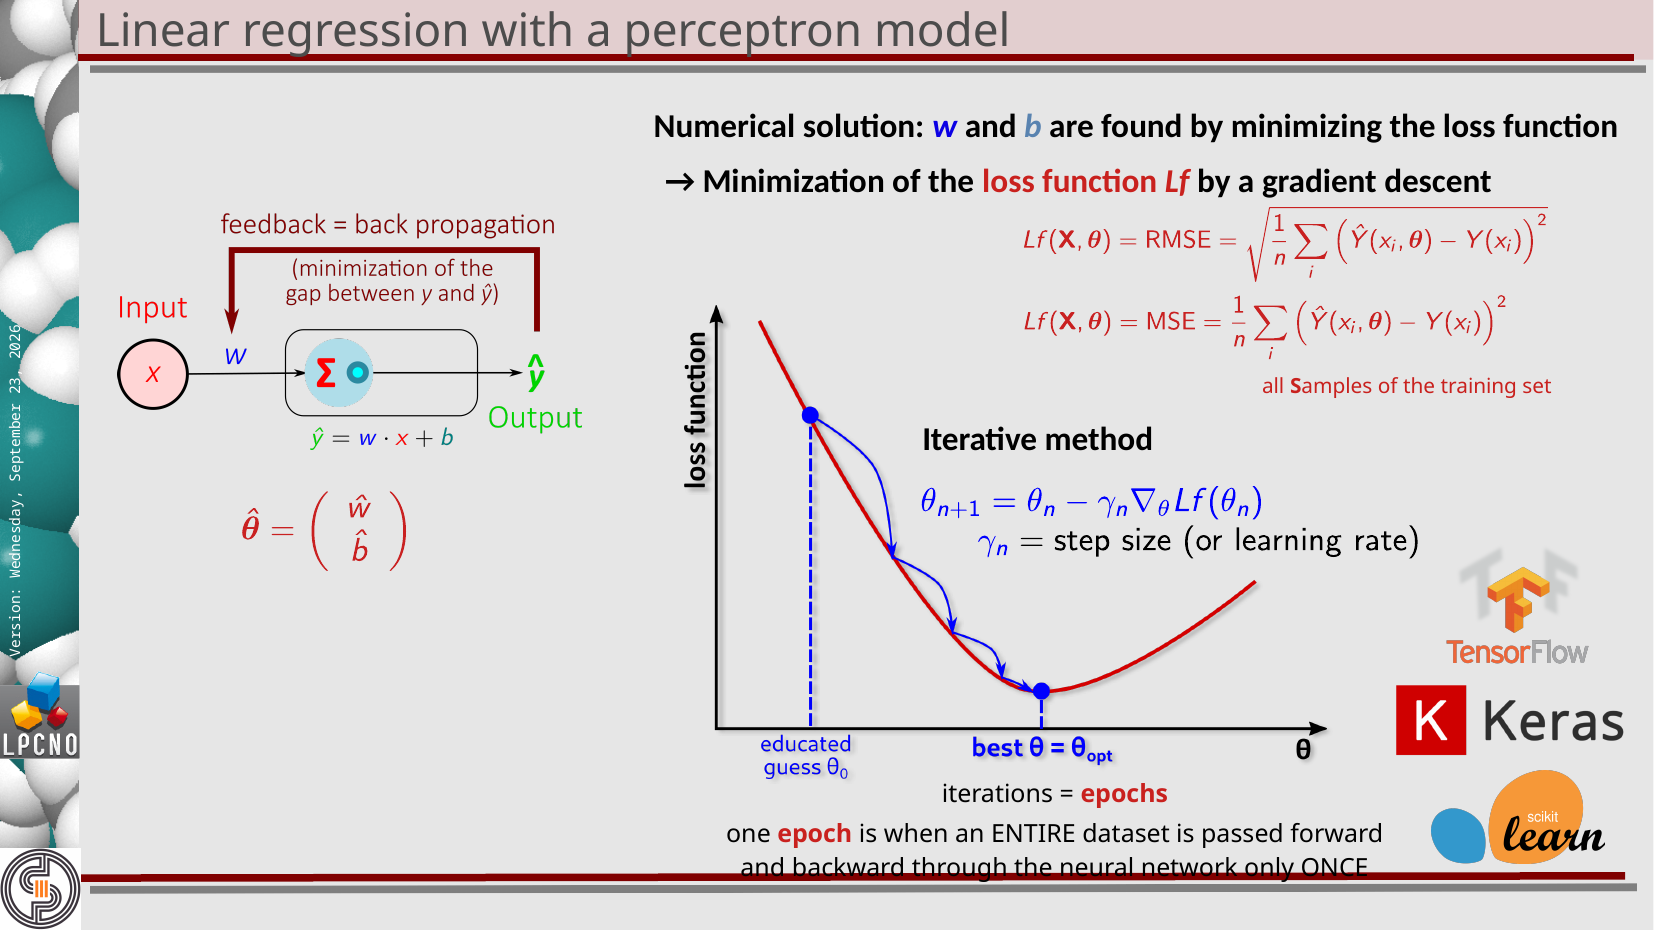

# Linear regression with a perceptron model
Numerical solution: w and b are found by minimizing the loss function
→ Minimization of the loss function Lf by a gradient descent
all Samples of the training set
Iterative method
iterations = epochs
one epoch is when an ENTIRE dataset is passed forward and backward through the neural network only ONCE